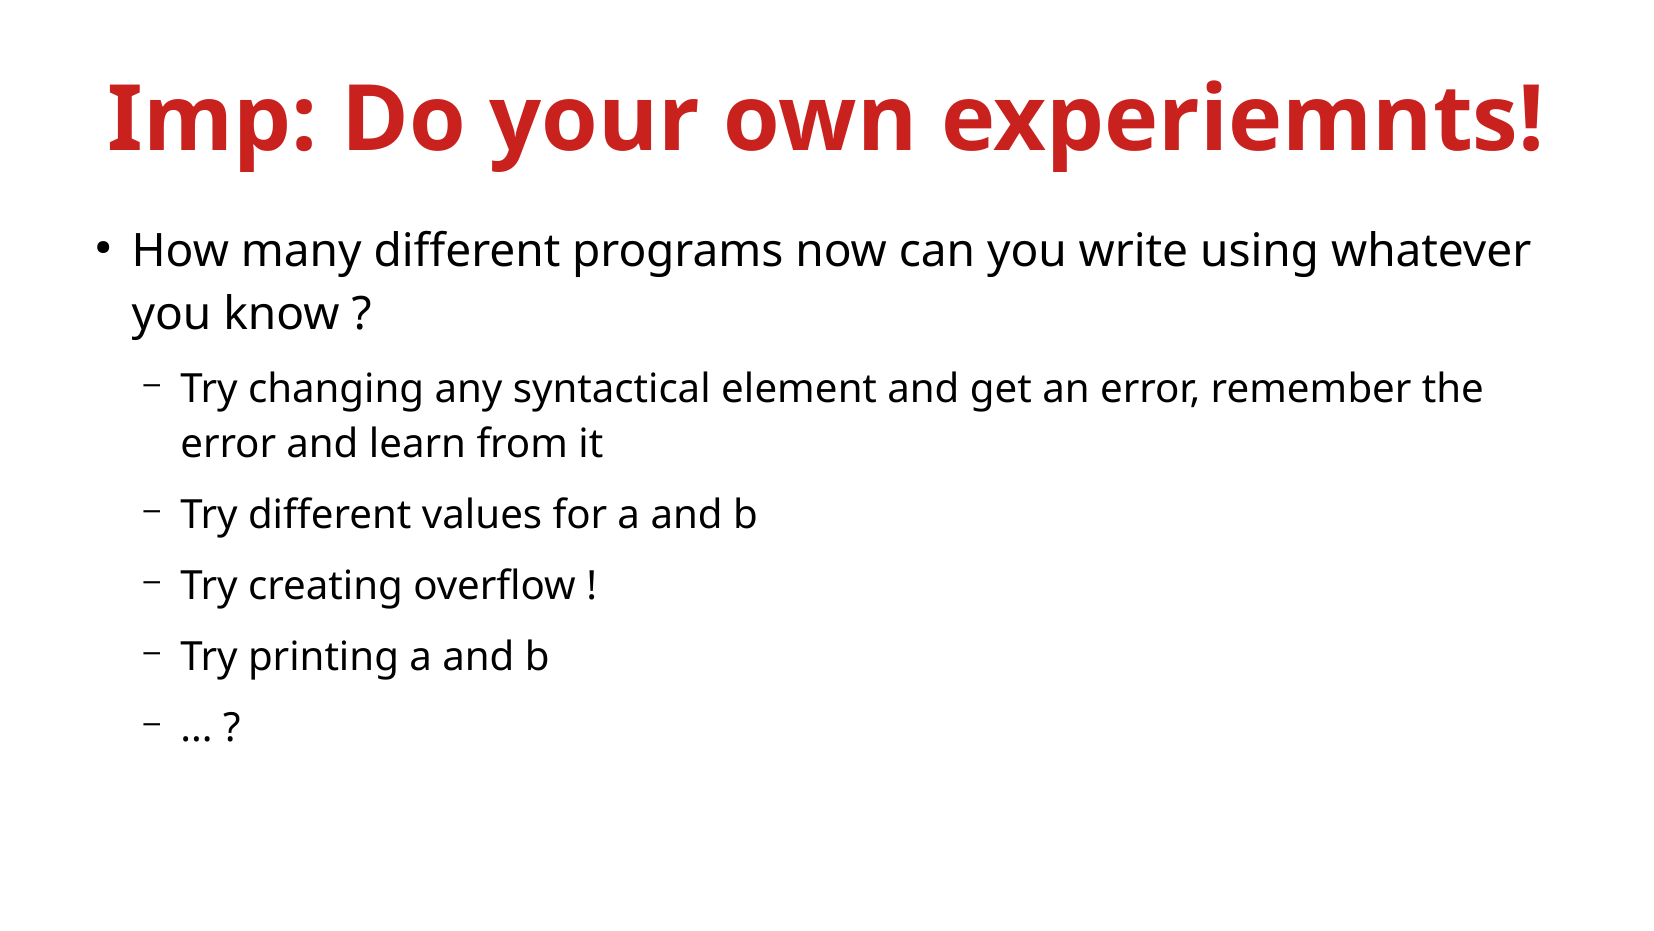

# Imp: Do your own experiemnts!
How many different programs now can you write using whatever you know ?
Try changing any syntactical element and get an error, remember the error and learn from it
Try different values for a and b
Try creating overflow !
Try printing a and b
... ?